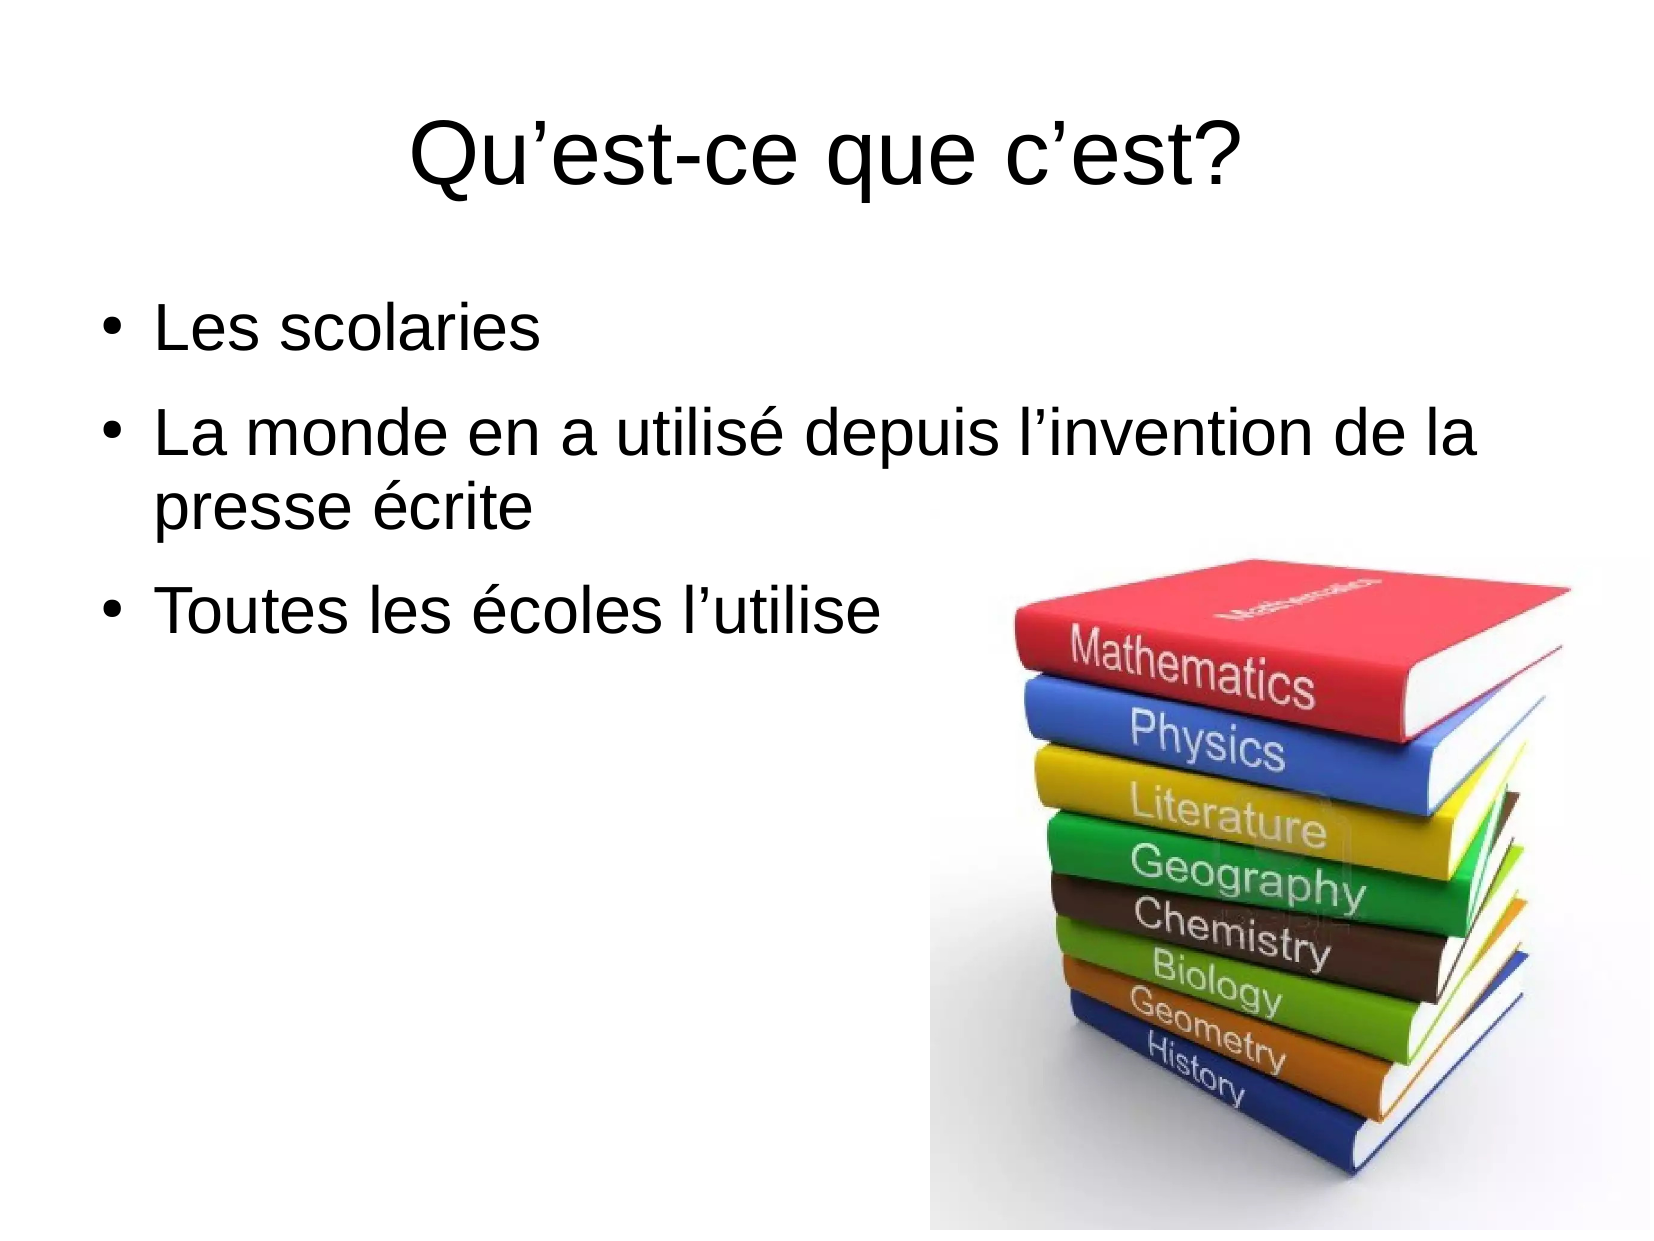

# Qu’est-ce que c’est?
Les scolaries
La monde en a utilisé depuis l’invention de la presse écrite
Toutes les écoles l’utilise